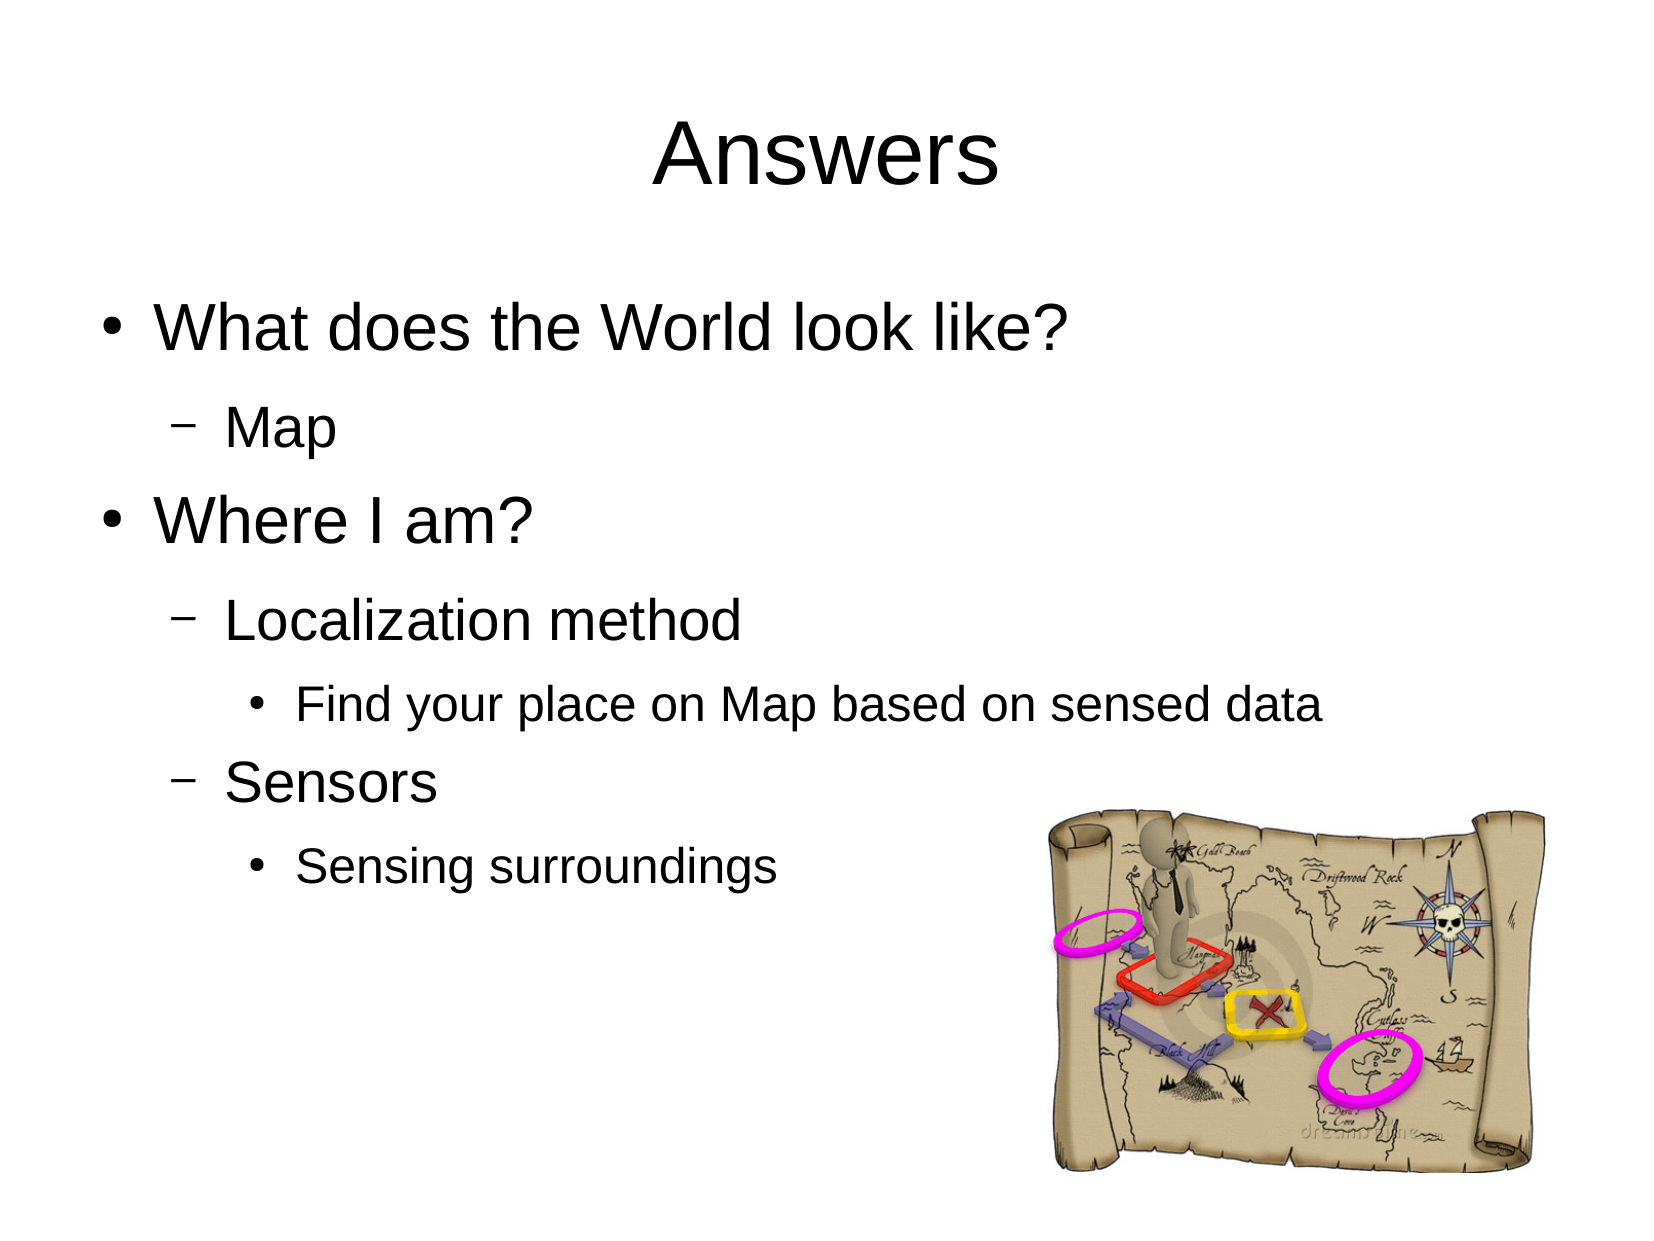

# Answers
What does the World look like?
Map
Where I am?
Localization method
Find your place on Map based on sensed data
Sensors
Sensing surroundings